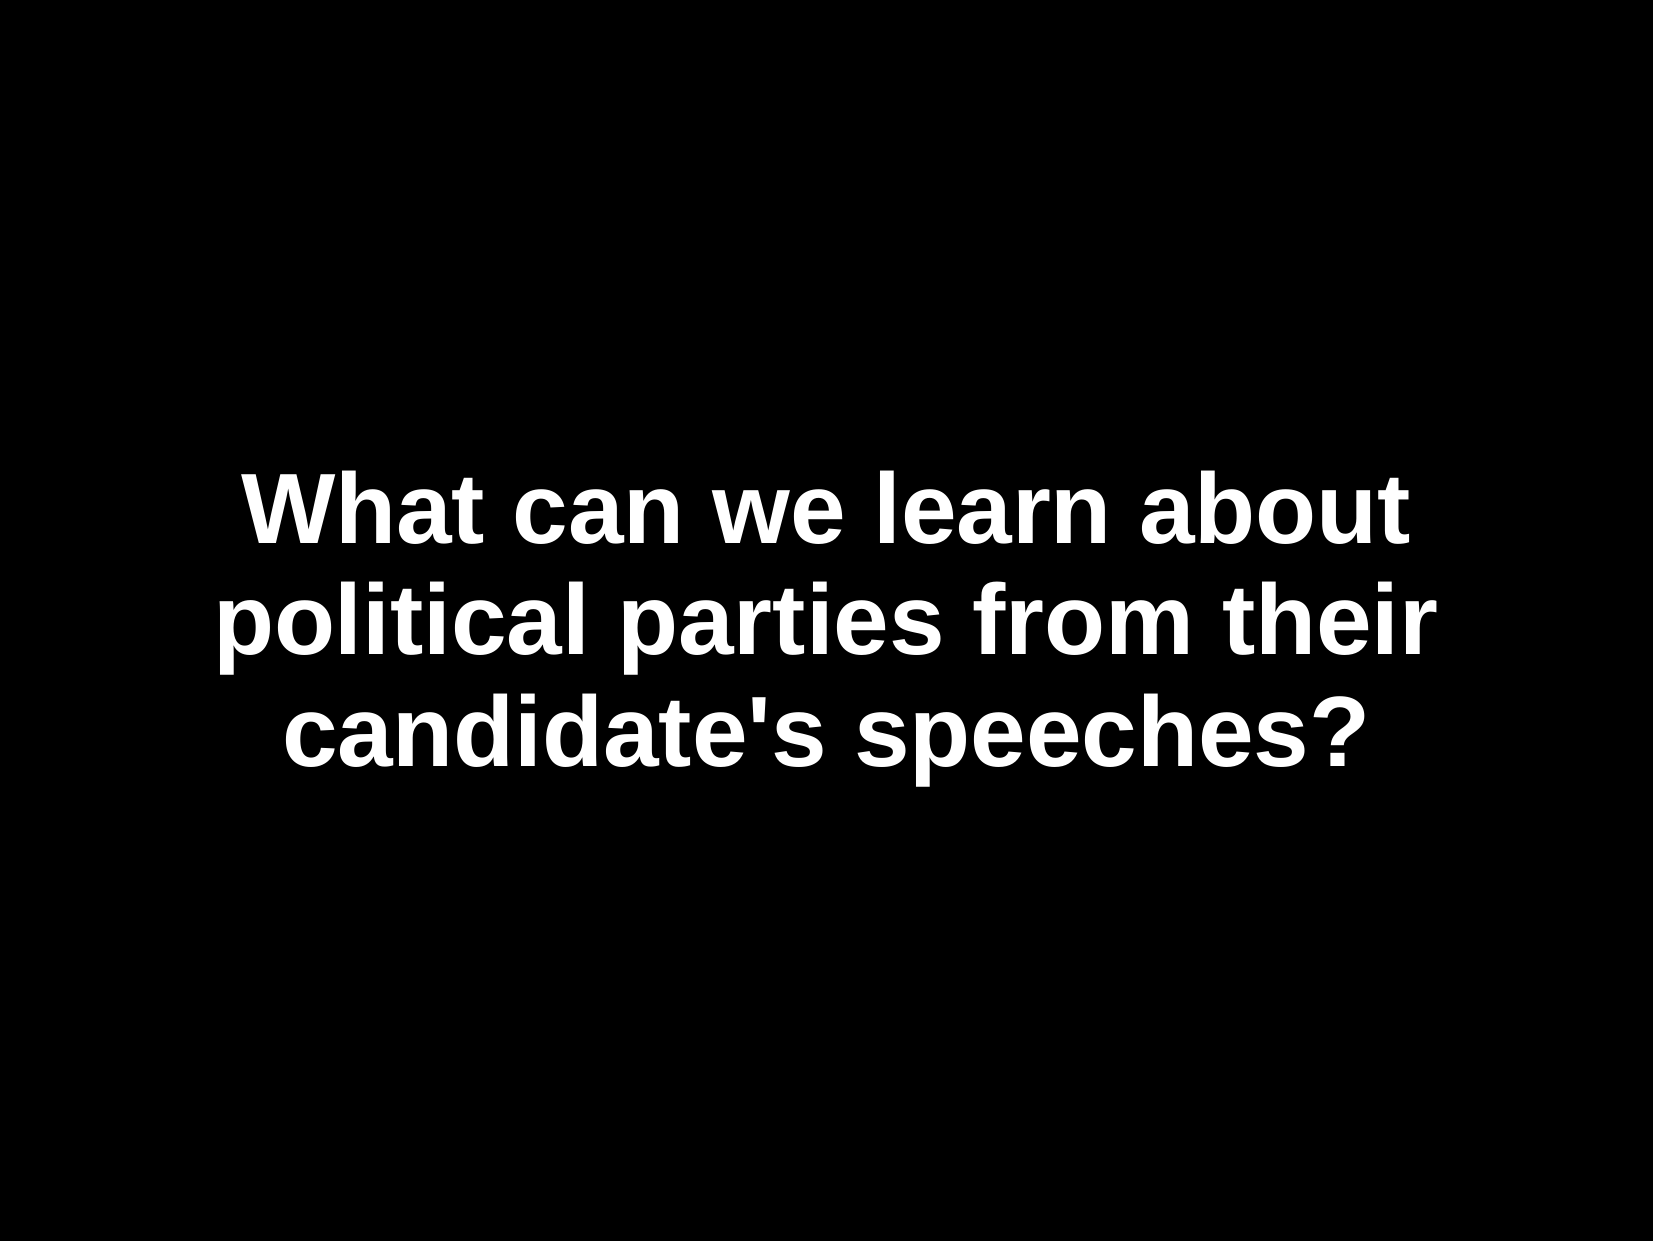

# What can we learn about political parties from their candidate's speeches?